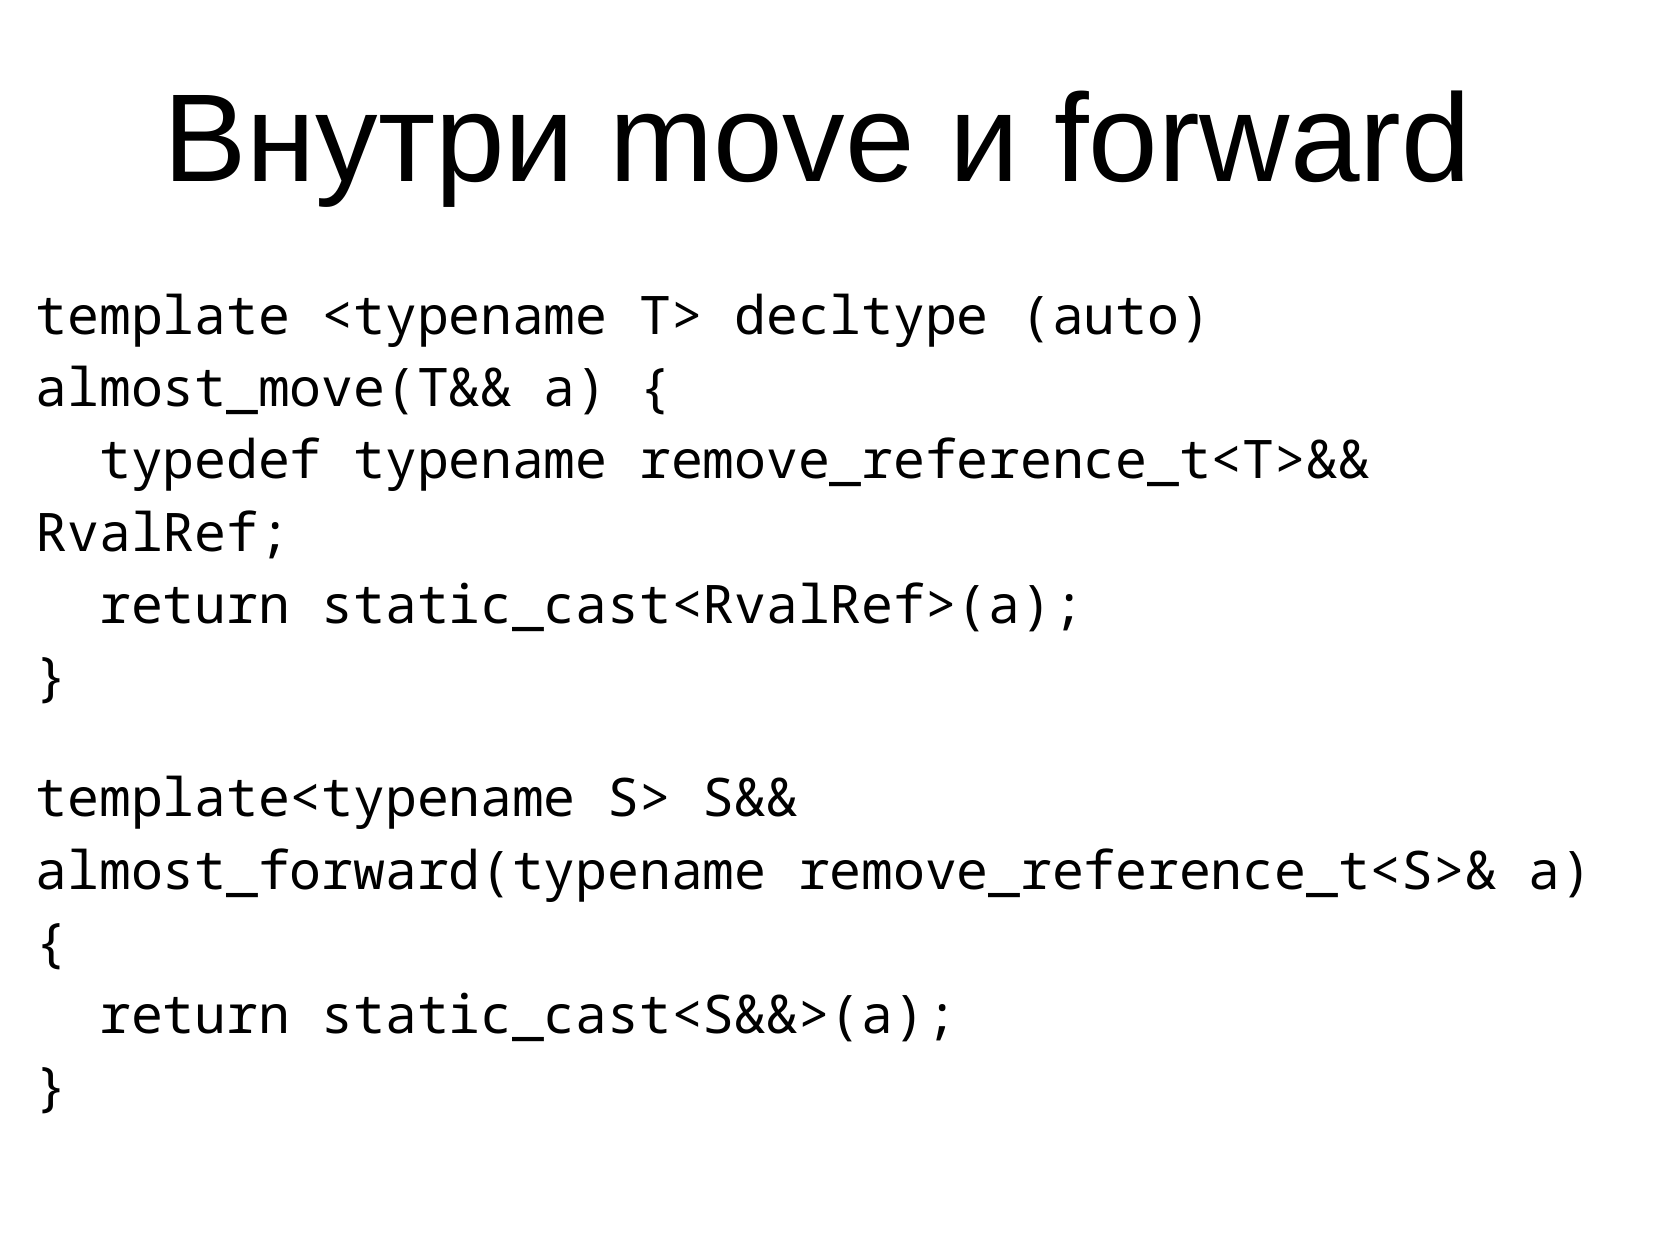

# Внутри move и forward
template <typename T> decltype (auto)
almost_move(T&& a) {
 typedef typename remove_reference_t<T>&& RvalRef;
 return static_cast<RvalRef>(a);
}
template<typename S> S&&
almost_forward(typename remove_reference_t<S>& a)
{
 return static_cast<S&&>(a);
}